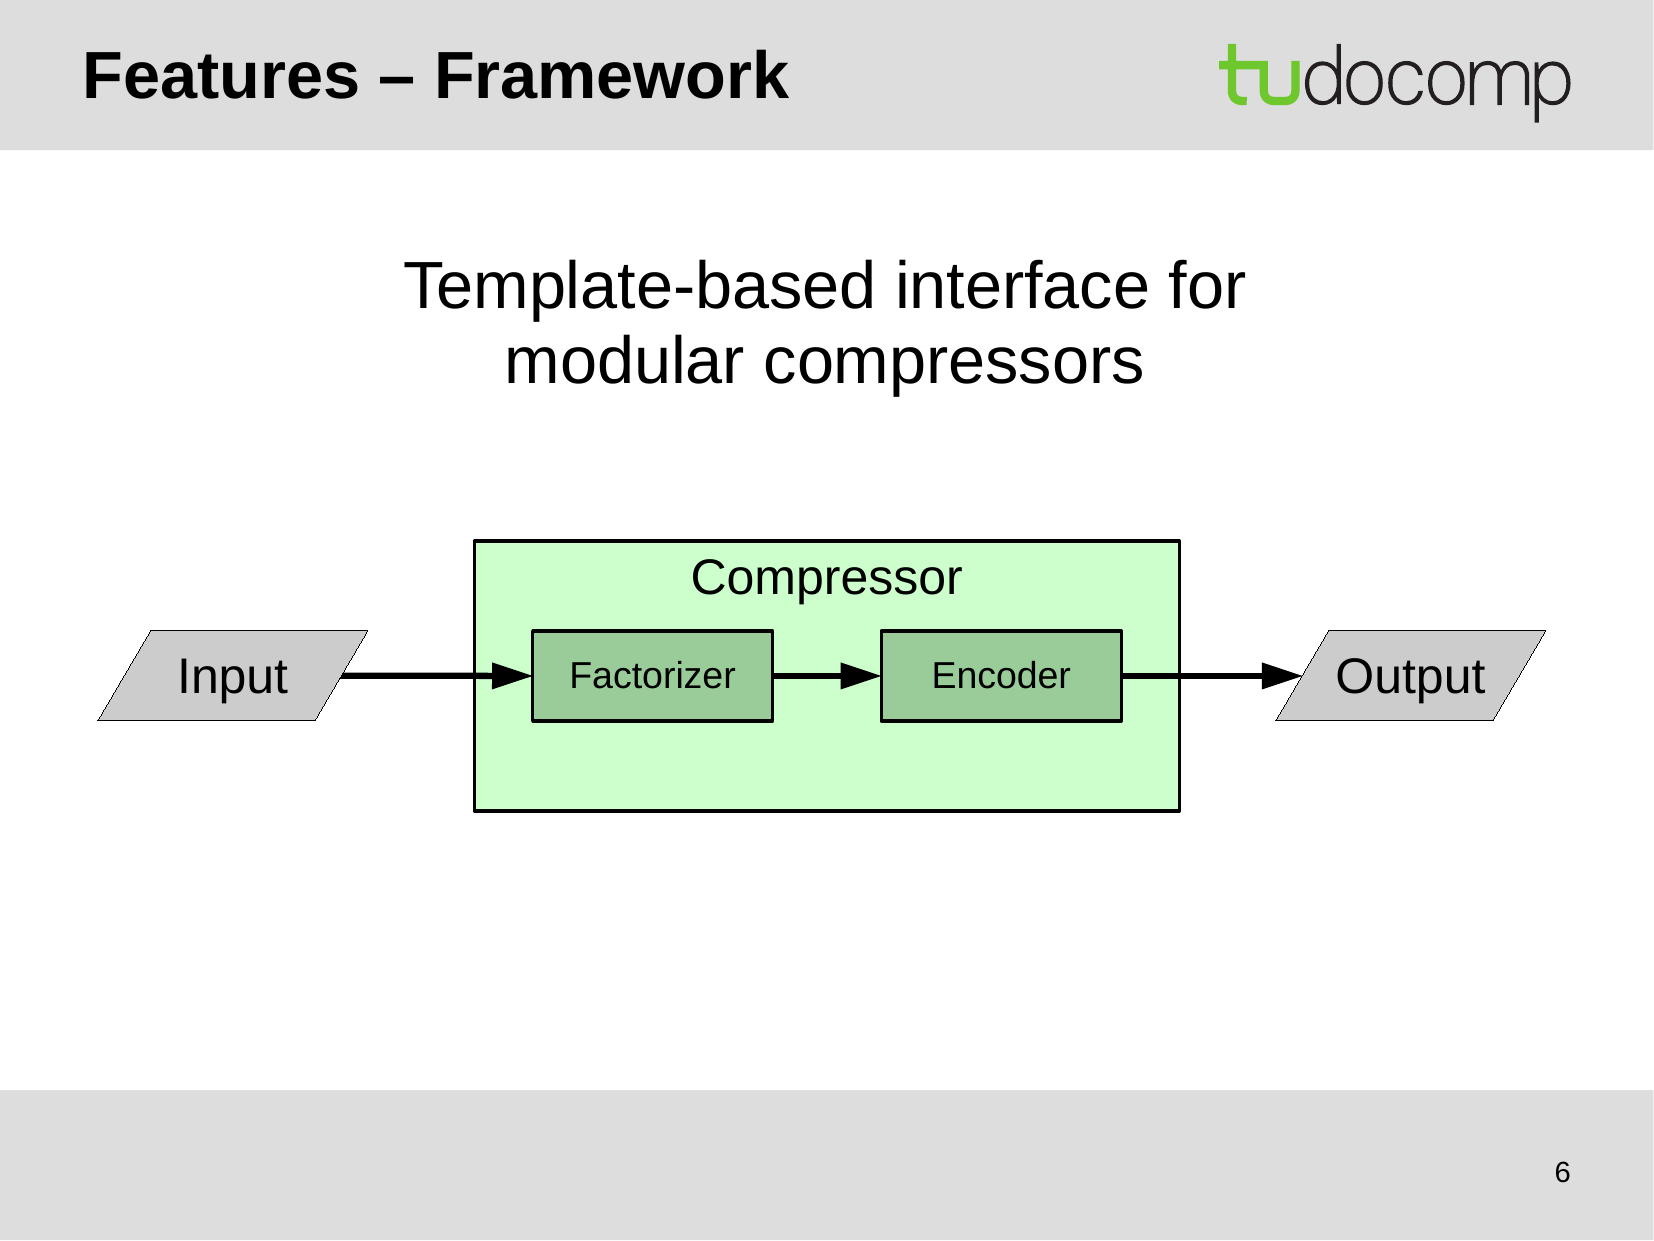

# Features – Framework
Template-based interface for
modular compressors
Compressor
Input
Factorizer
Encoder
Output
6